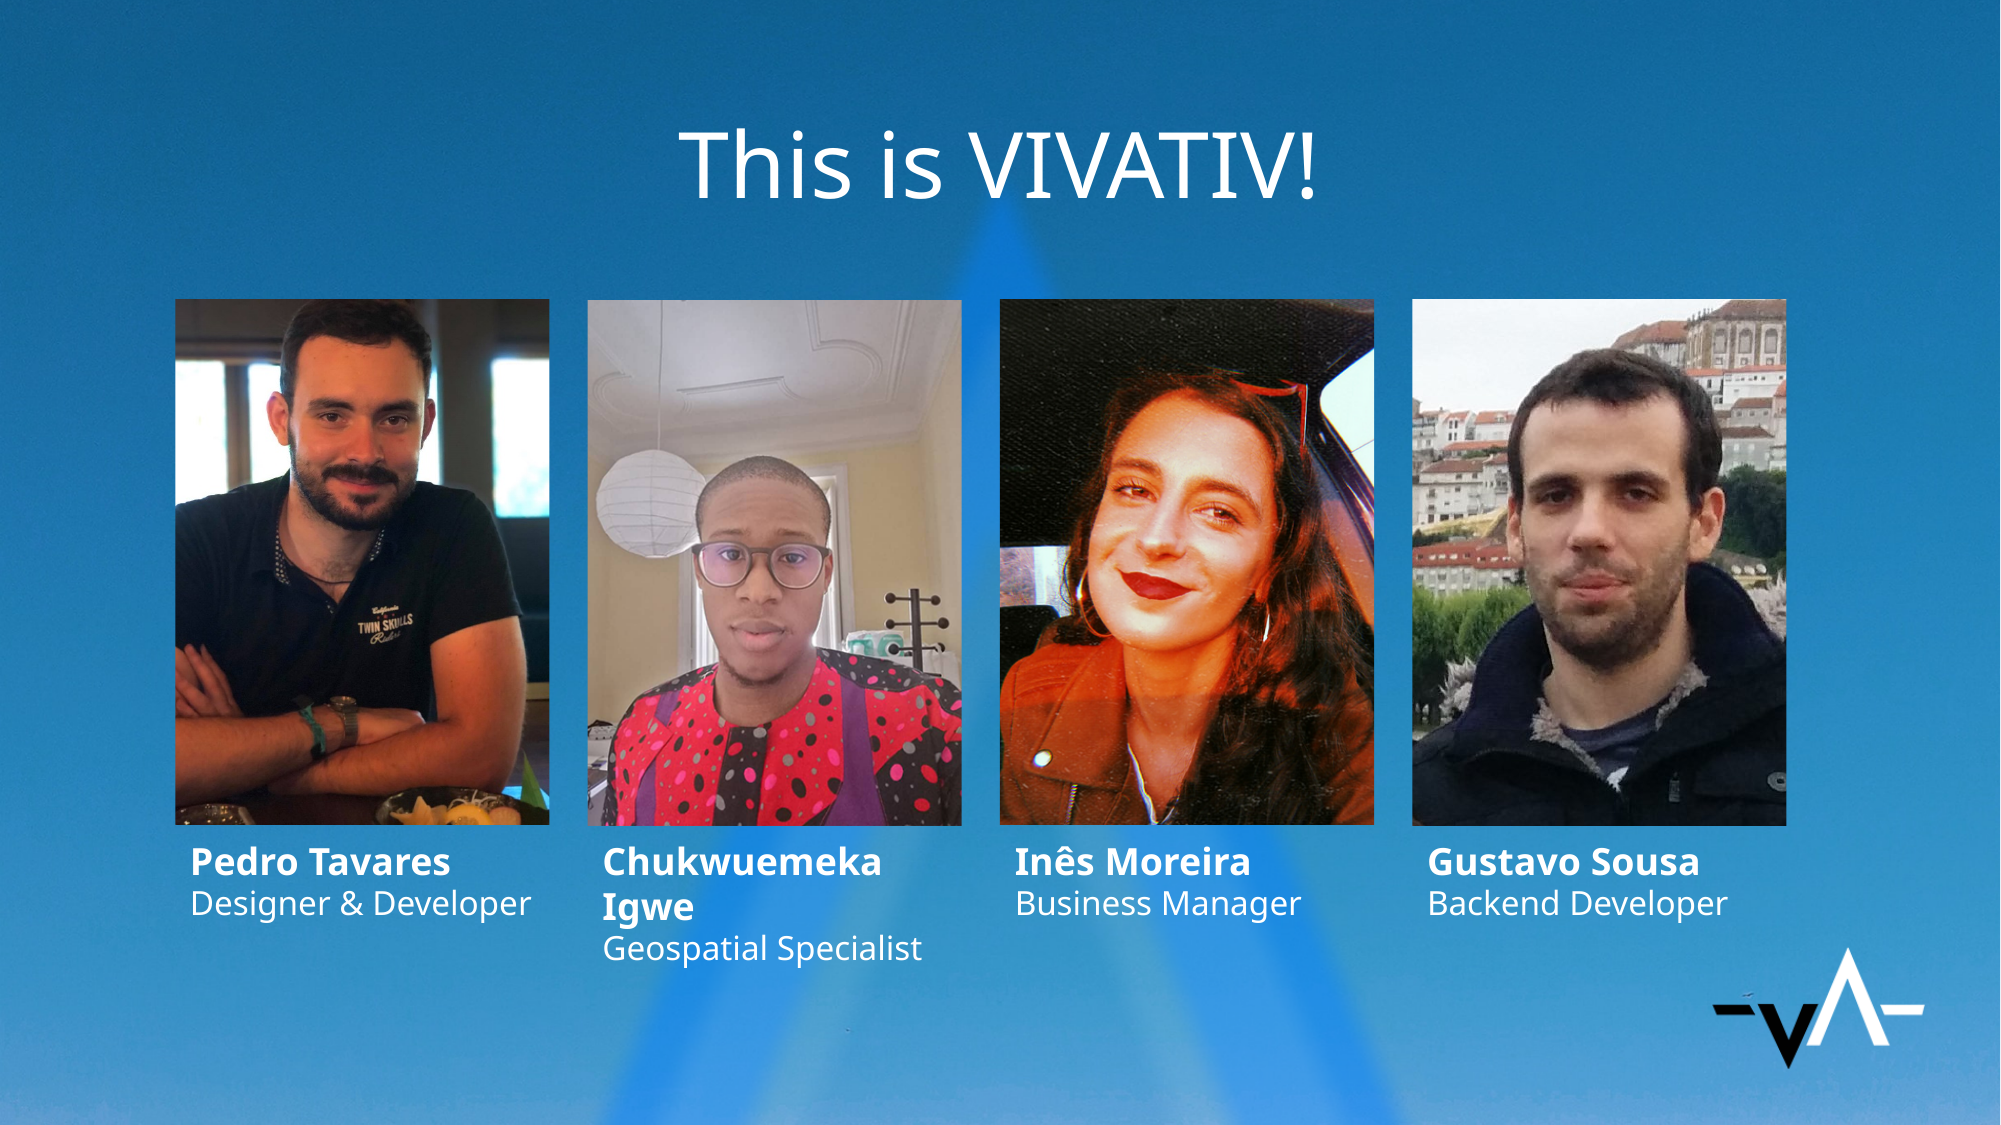

# This is VIVATIV!
Pedro Tavares
Designer & Developer
Chukwuemeka Igwe
Geospatial Specialist
Inês Moreira
Business Manager
Gustavo Sousa Backend Developer